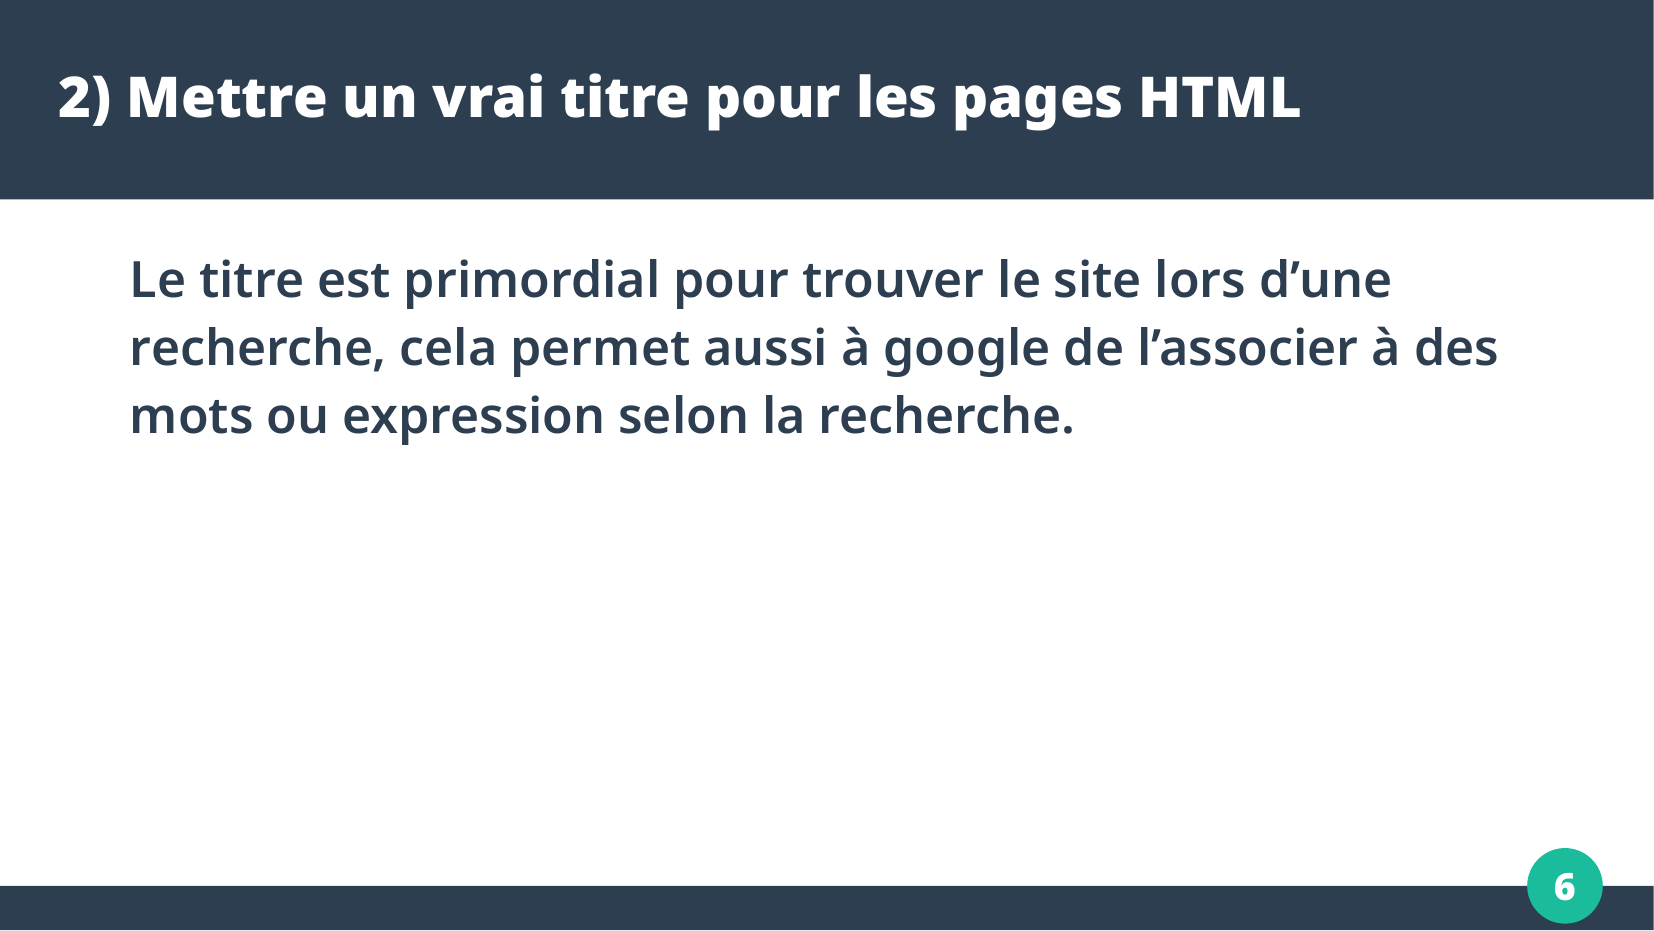

# 2) Mettre un vrai titre pour les pages HTML
Le titre est primordial pour trouver le site lors d’une recherche, cela permet aussi à google de l’associer à des mots ou expression selon la recherche.